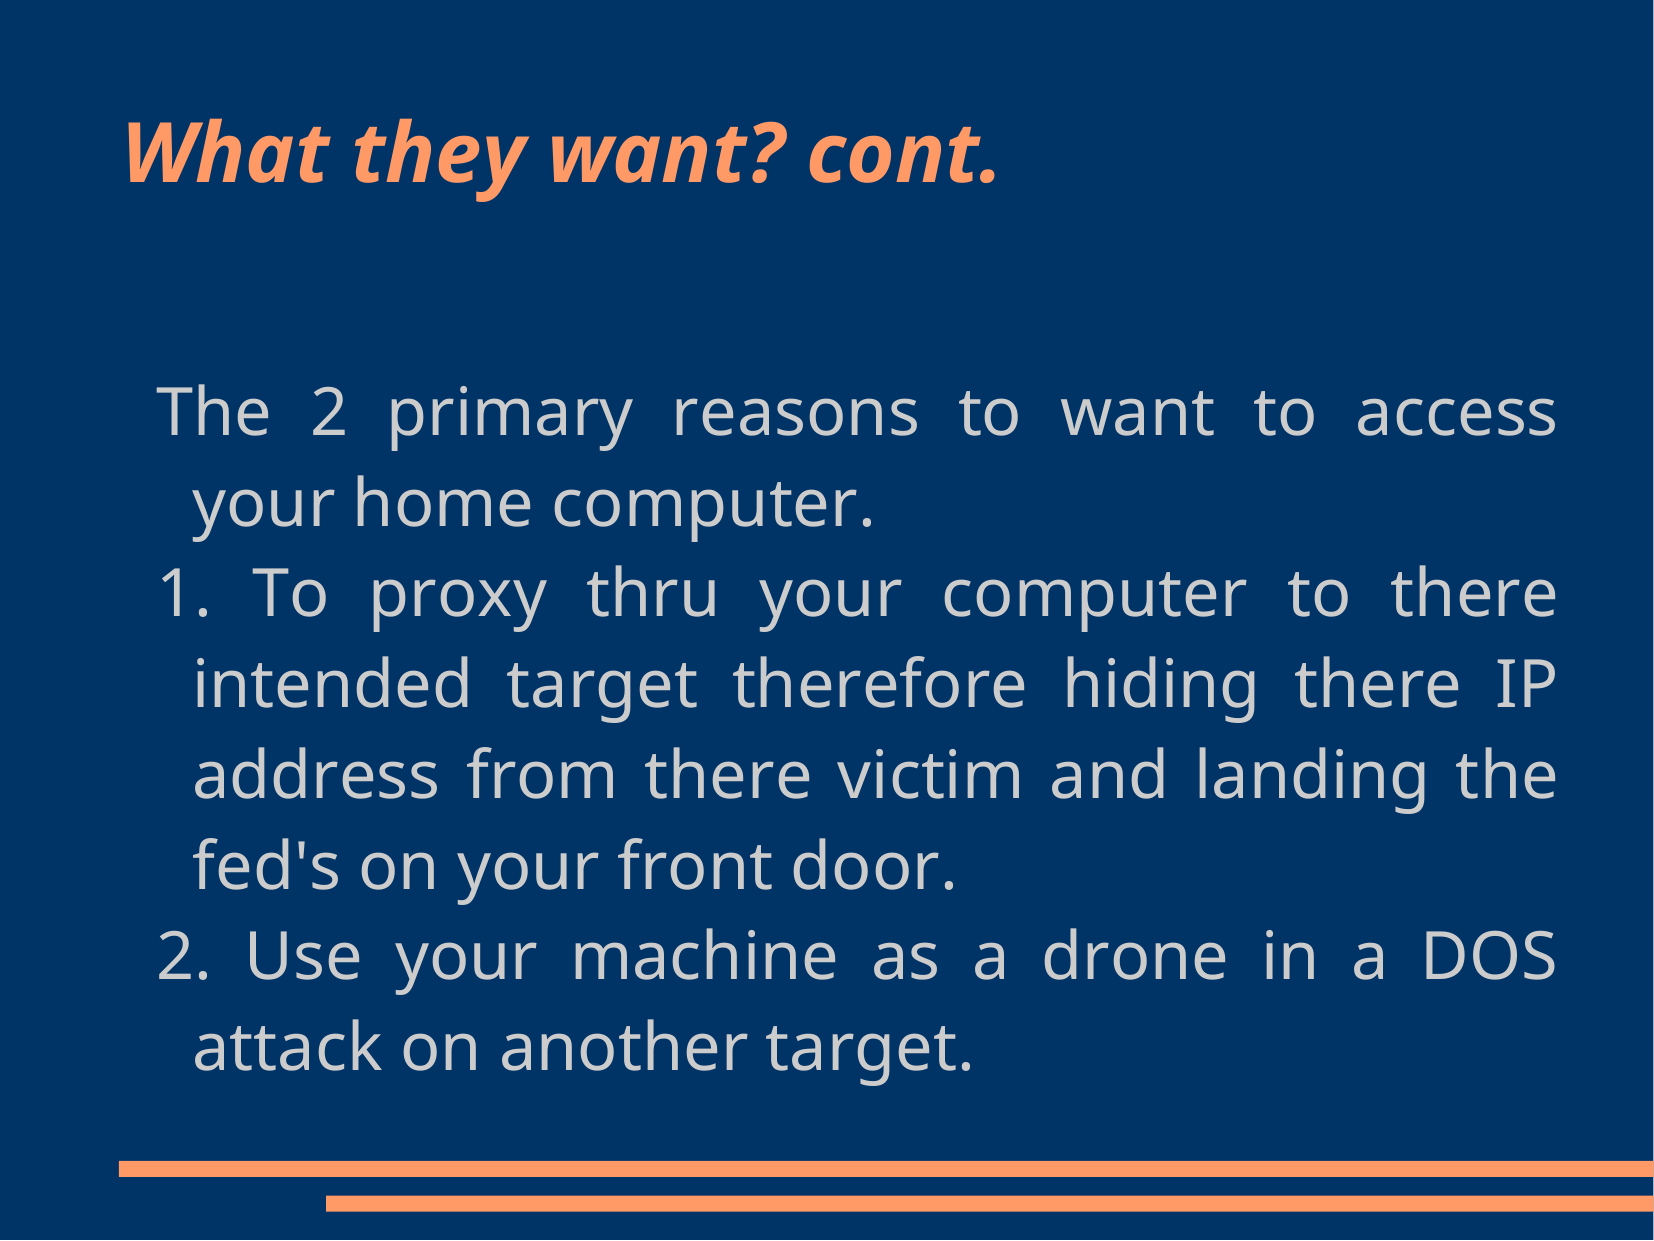

# What they want? cont.
The 2 primary reasons to want to access your home computer.
1. To proxy thru your computer to there intended target therefore hiding there IP address from there victim and landing the fed's on your front door.
2. Use your machine as a drone in a DOS attack on another target.